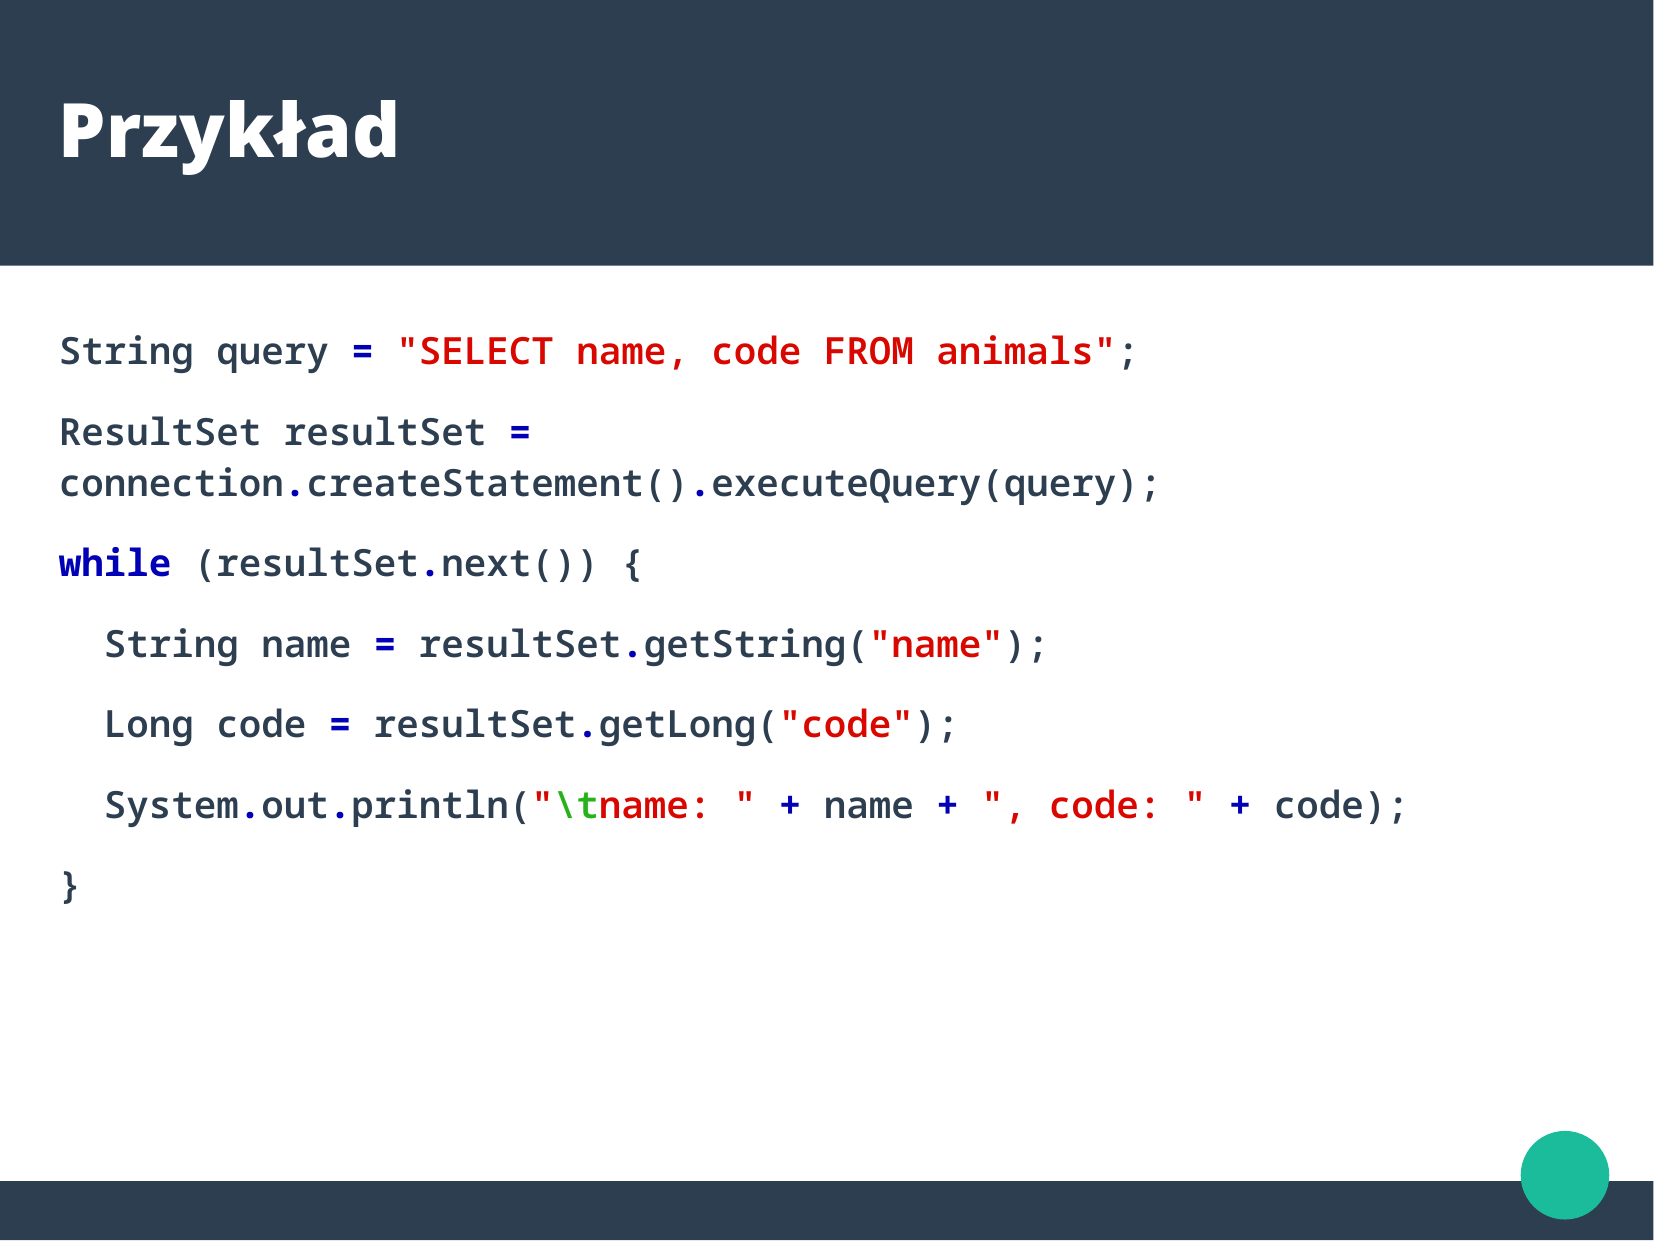

# Przykład
String query = "SELECT name, code FROM animals";
ResultSet resultSet = connection.createStatement().executeQuery(query);
while (resultSet.next()) {
 String name = resultSet.getString("name");
 Long code = resultSet.getLong("code");
 System.out.println("\tname: " + name + ", code: " + code);
}